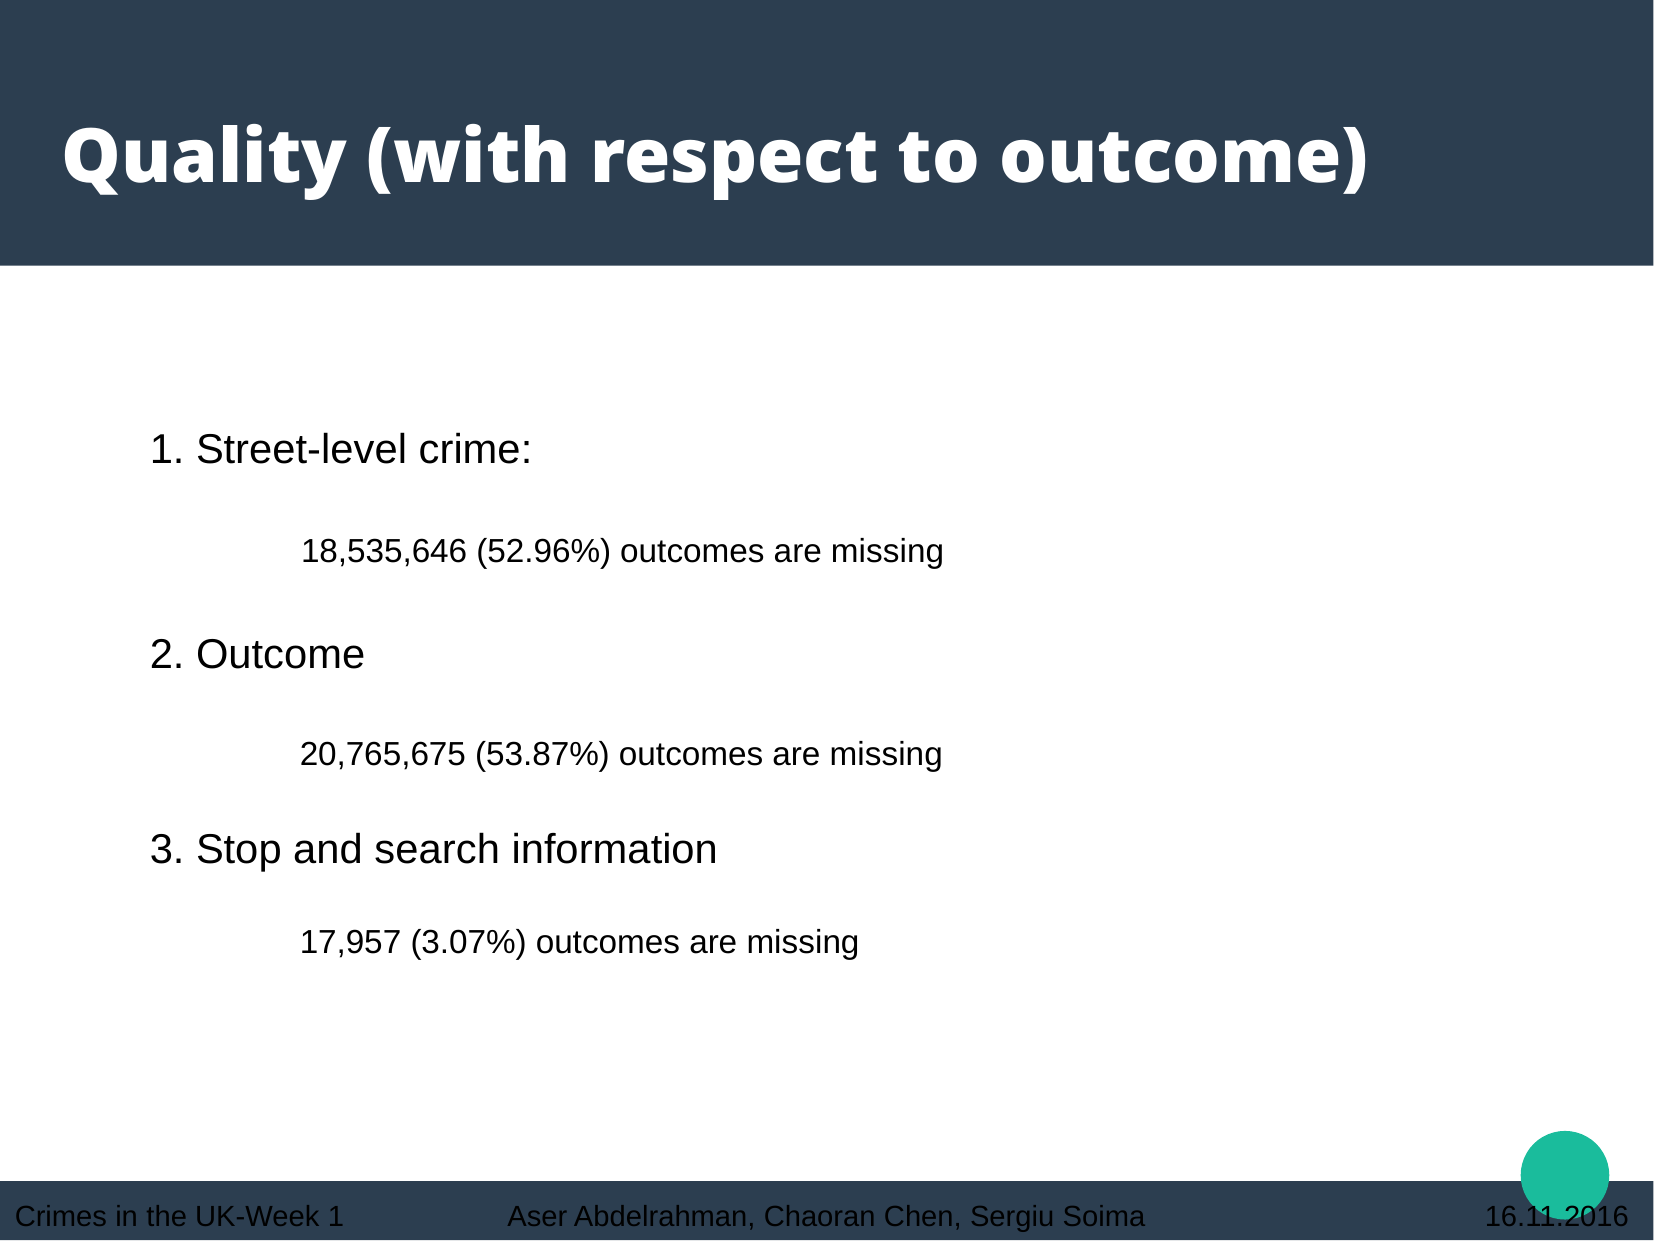

# Quality (with respect to outcome)
1. Street-level crime:
2. Outcome
3. Stop and search information
18,535,646 (52.96%) outcomes are missing
20,765,675 (53.87%) outcomes are missing
17,957 (3.07%) outcomes are missing
Crimes in the UK-Week 1
Aser Abdelrahman, Chaoran Chen, Sergiu Soima
16.11.2016